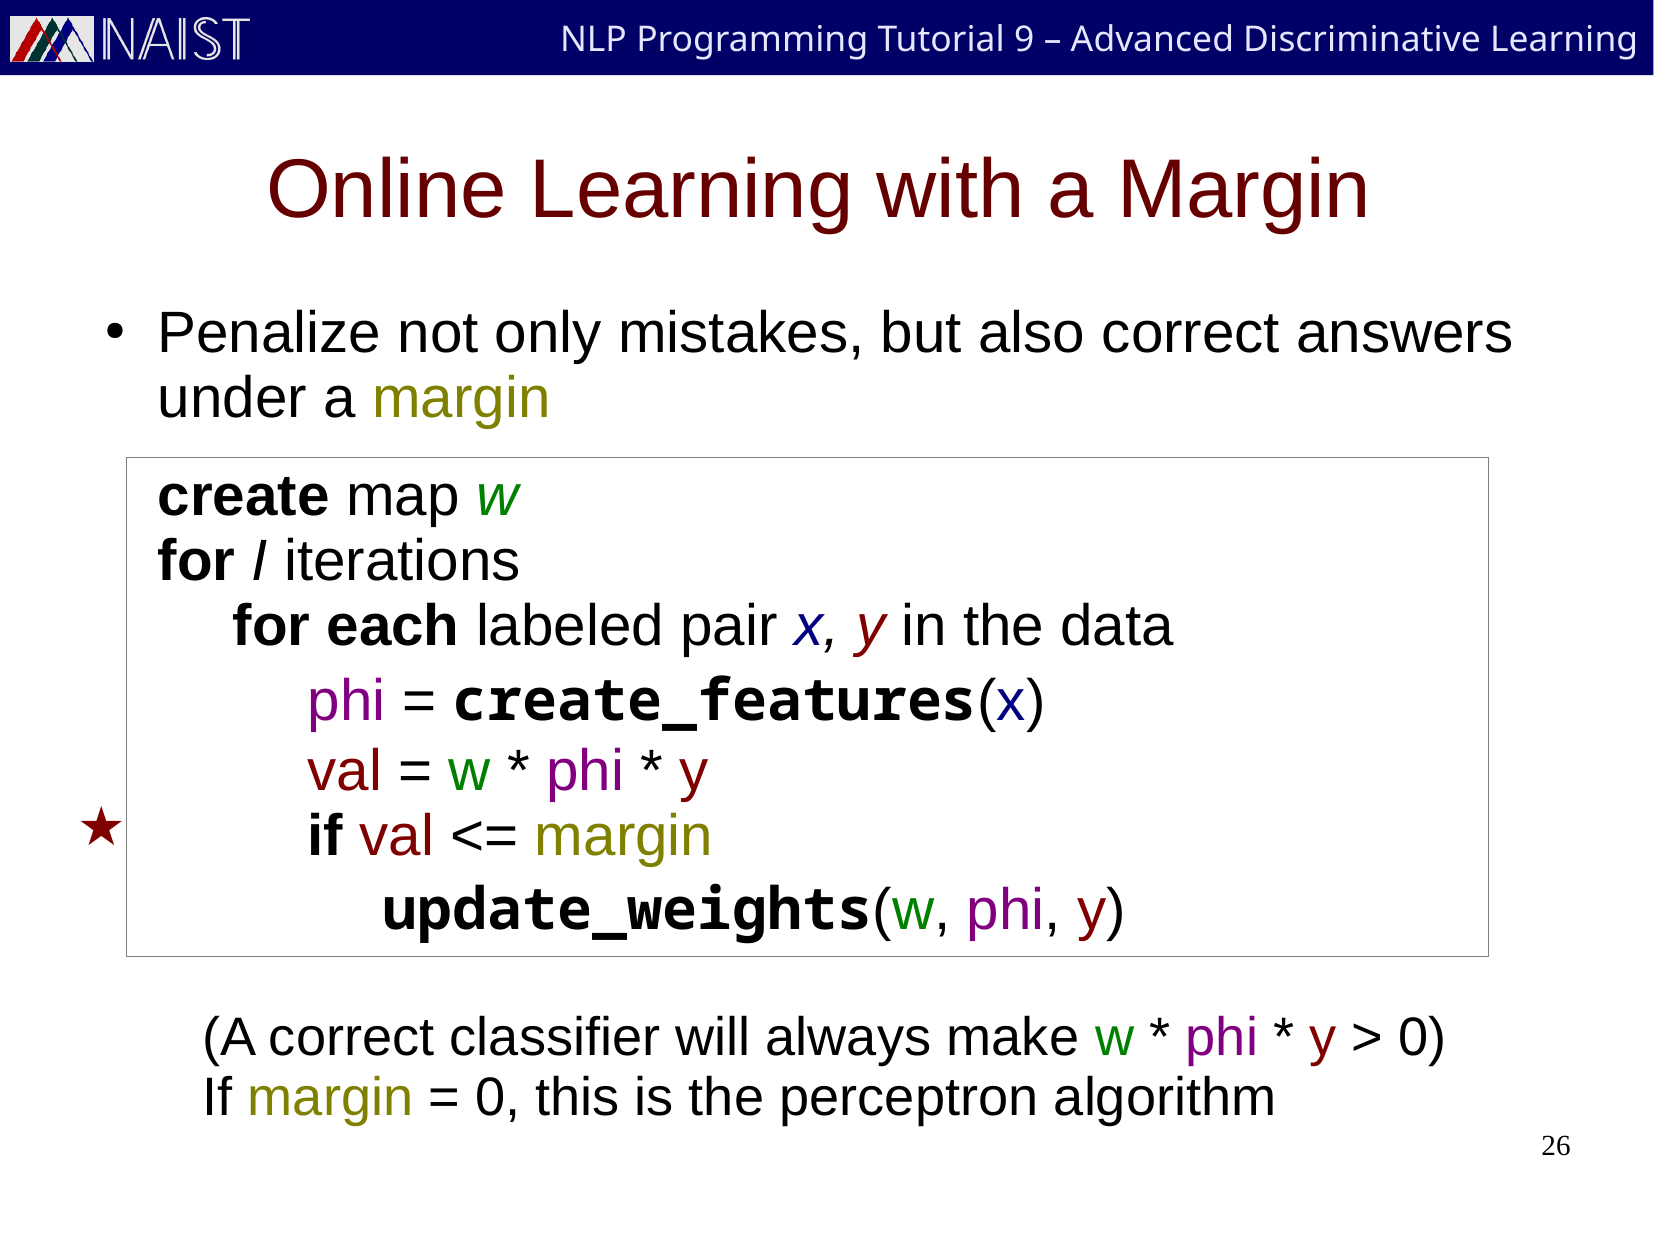

# Online Learning with a Margin
Penalize not only mistakes, but also correct answers under a margin
create map w
for I iterations
	for each labeled pair x, y in the data
		phi = create_features(x)
		val = w * phi * y
		if val <= margin
			update_weights(w, phi, y)
★
(A correct classifier will always make w * phi * y > 0)
If margin = 0, this is the perceptron algorithm
26